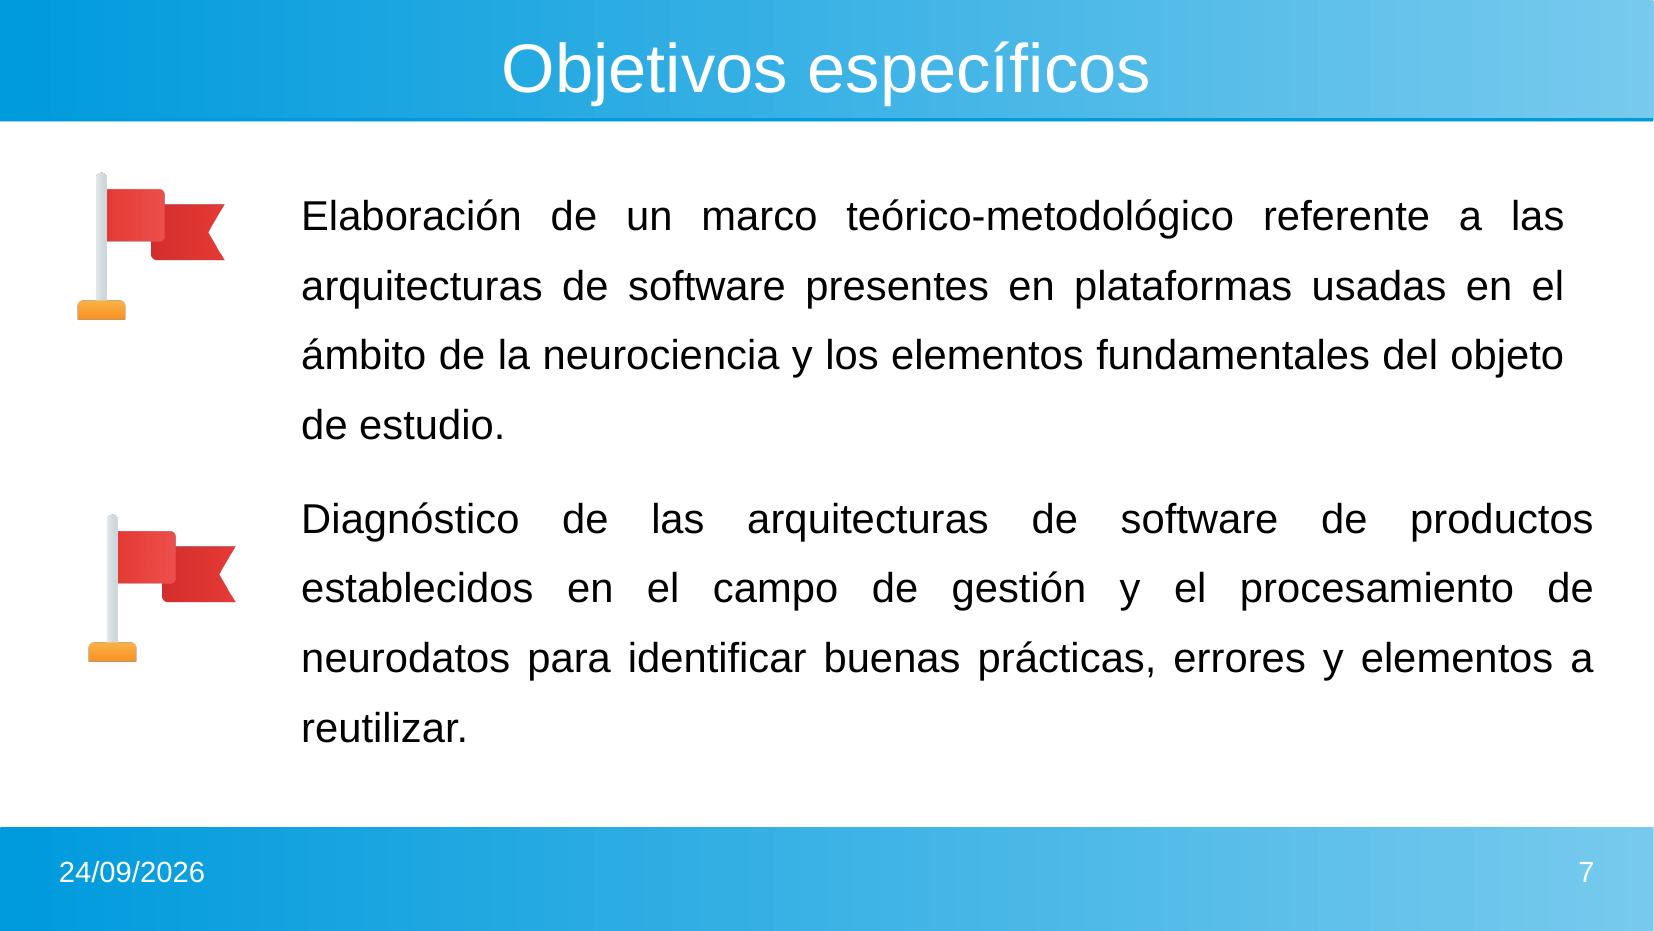

# Objetivos específicos
Elaboración de un marco teórico-metodológico referente a las arquitecturas de software presentes en plataformas usadas en el ámbito de la neurociencia y los elementos fundamentales del objeto de estudio.
Diagnóstico de las arquitecturas de software de productos establecidos en el campo de gestión y el procesamiento de neurodatos para identificar buenas prácticas, errores y elementos a reutilizar.
7